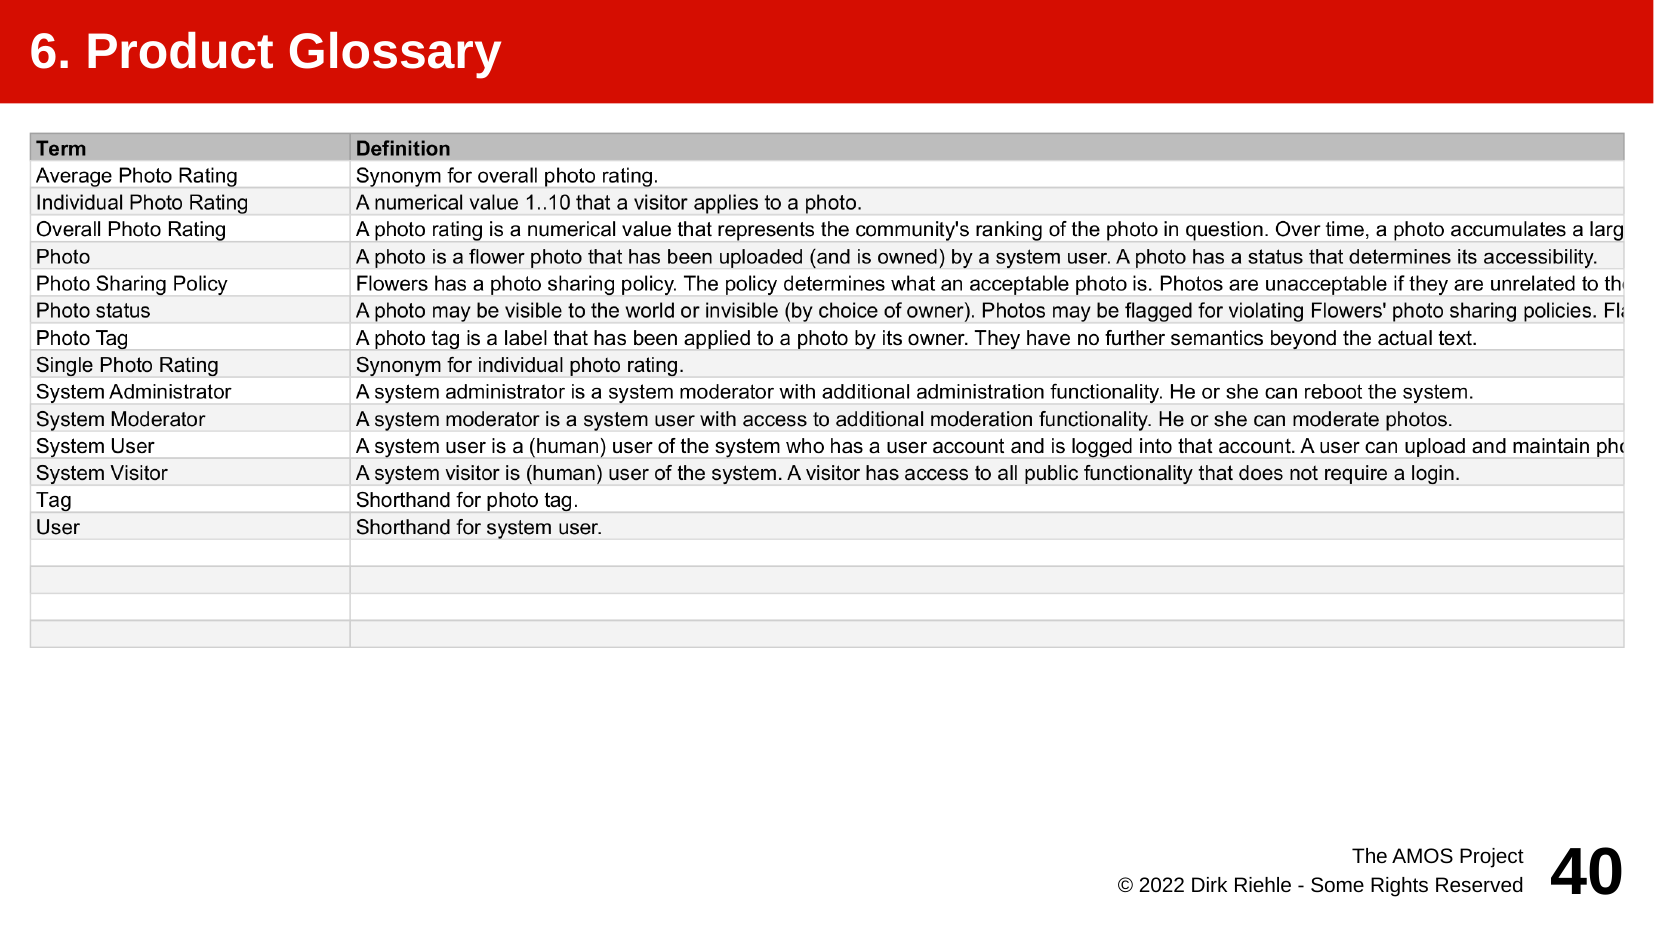

# 6. Product Glossary
The AMOS Project
40
© 2022 Dirk Riehle - Some Rights Reserved